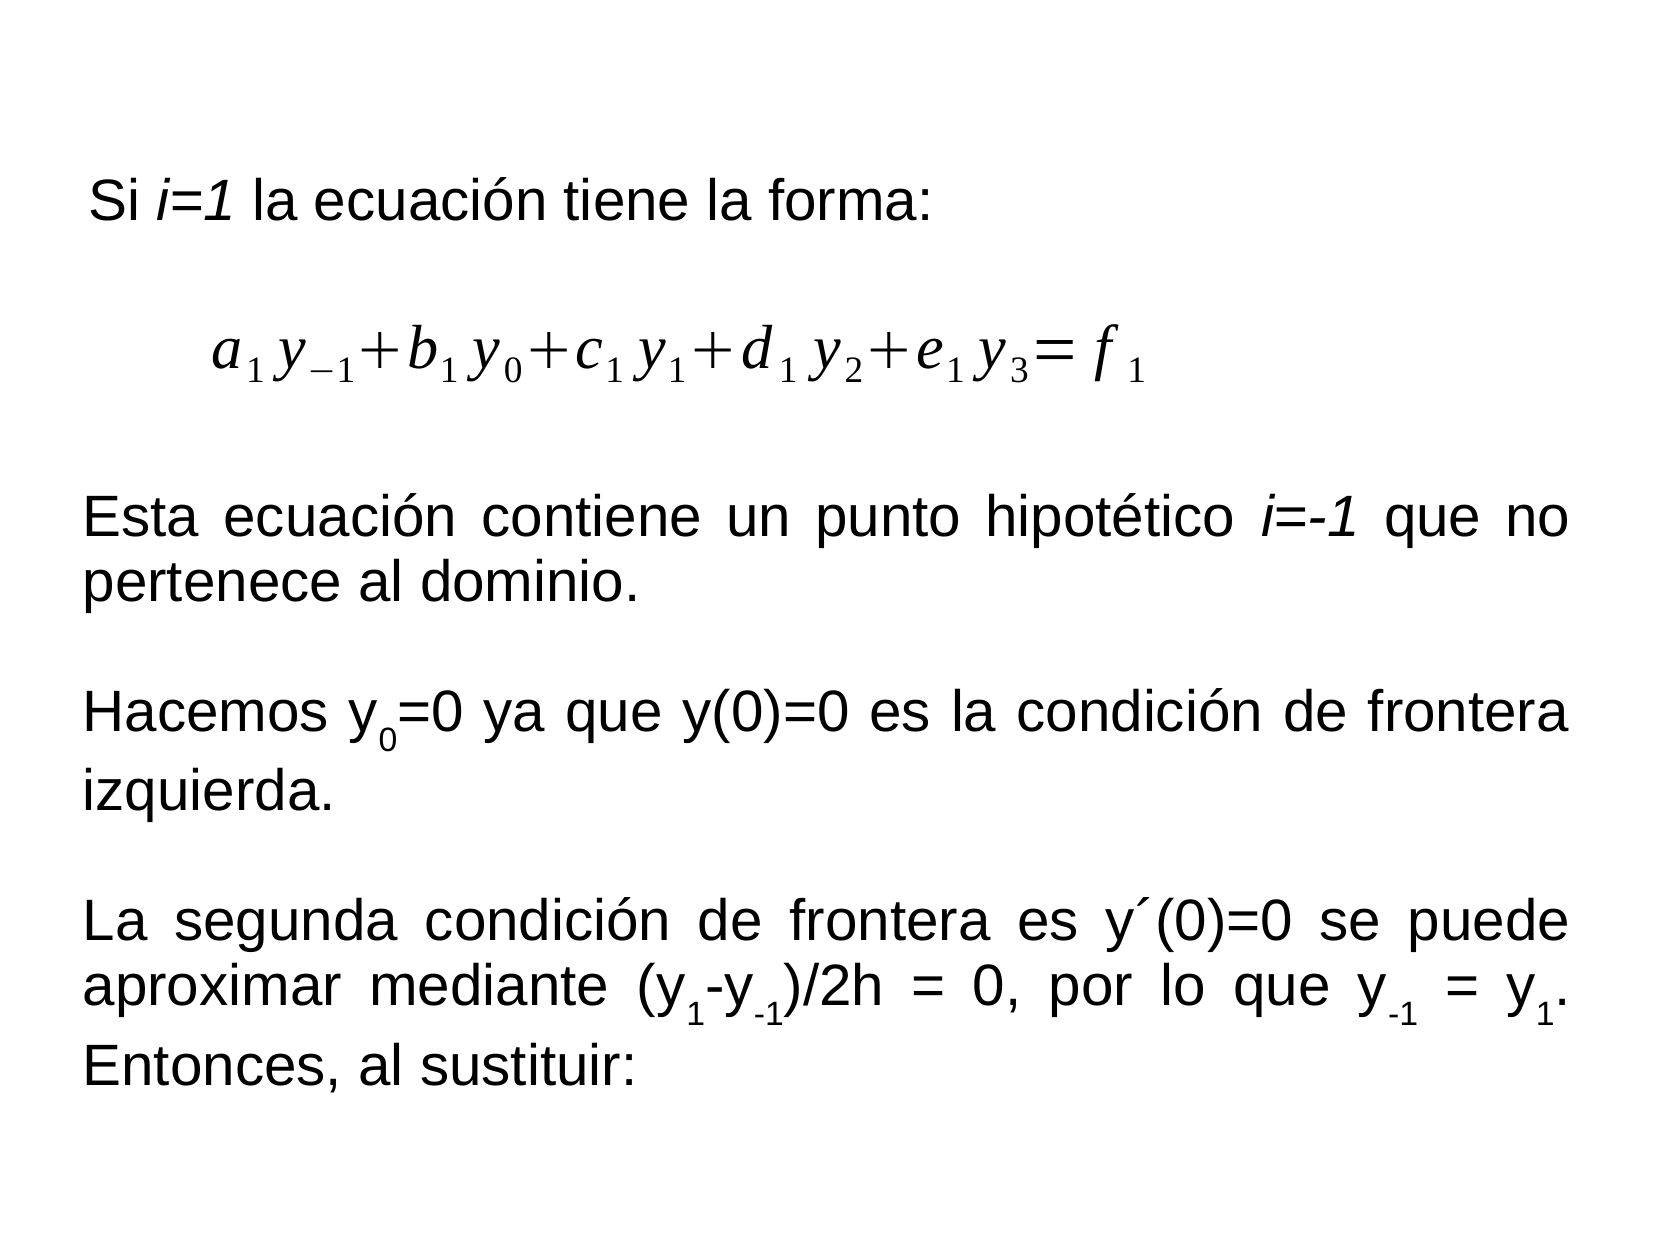

#
Si i=1 la ecuación tiene la forma:
Esta ecuación contiene un punto hipotético i=-1 que no pertenece al dominio.
Hacemos y0=0 ya que y(0)=0 es la condición de frontera izquierda.
La segunda condición de frontera es y´(0)=0 se puede aproximar mediante (y1-y-1)/2h = 0, por lo que y-1 = y1. Entonces, al sustituir: